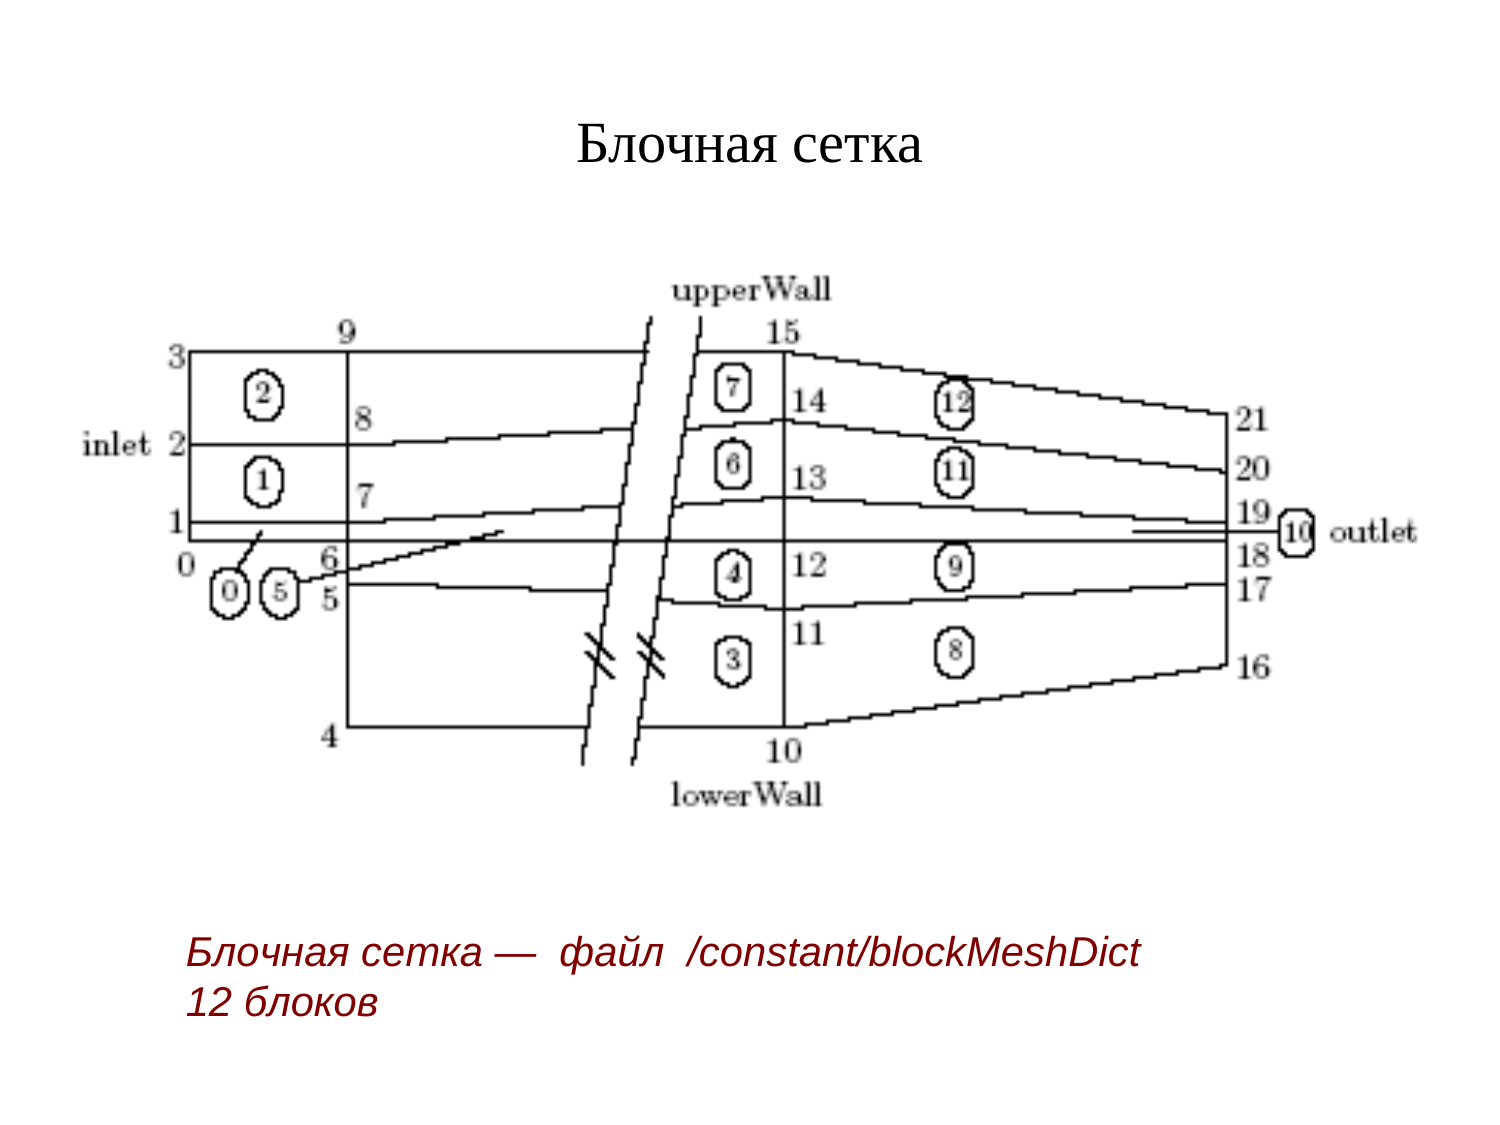

# Блочная сетка
Блочная сетка — файл /constant/blockMeshDict
12 блоков